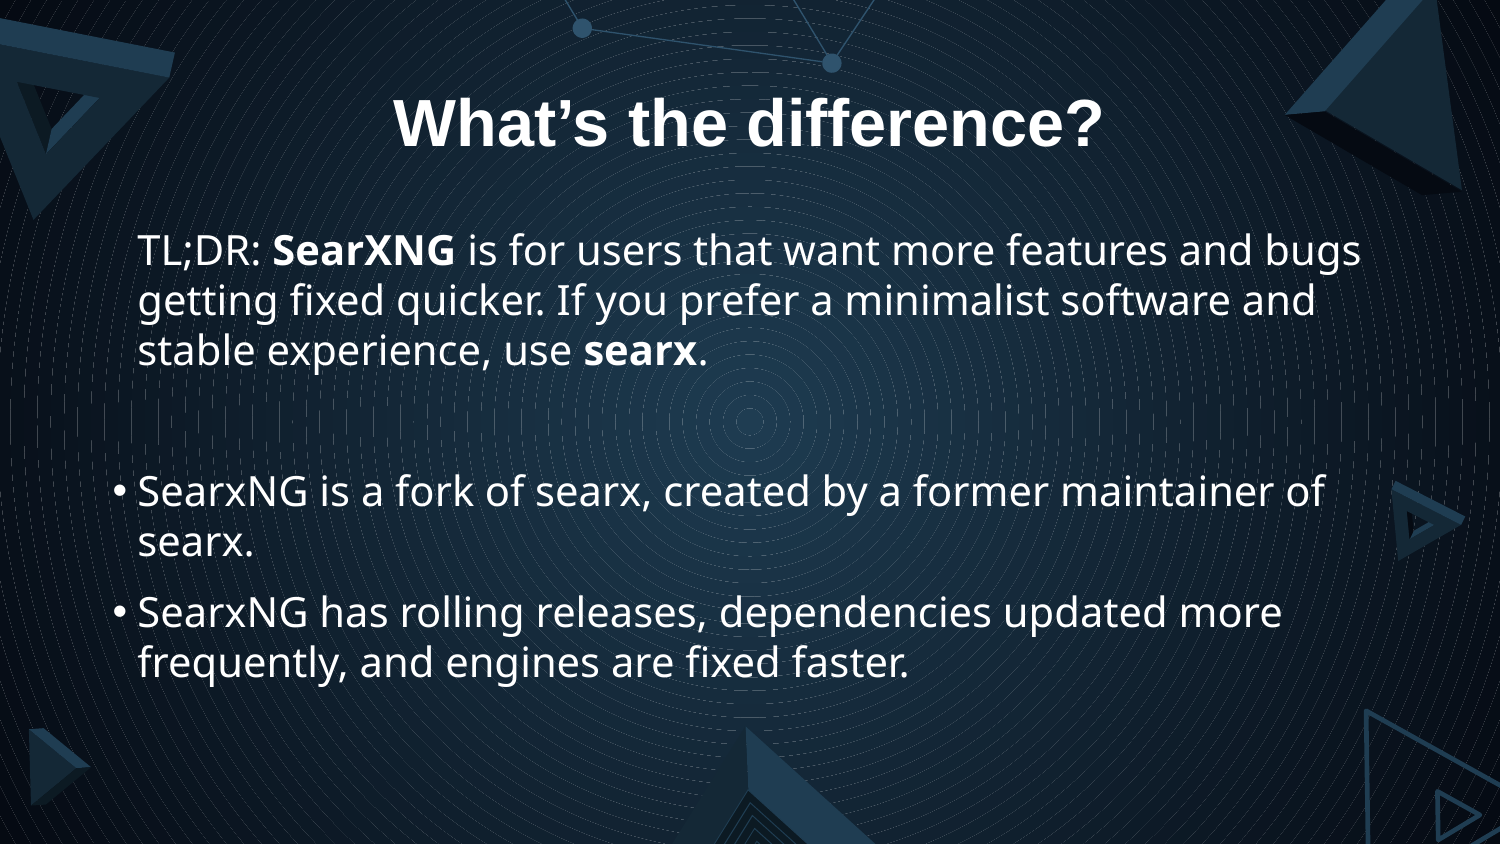

# What’s the difference?
TL;DR: SearXNG is for users that want more features and bugs getting fixed quicker. If you prefer a minimalist software and stable experience, use searx.
SearxNG is a fork of searx, created by a former maintainer of searx.
SearxNG has rolling releases, dependencies updated more frequently, and engines are fixed faster.